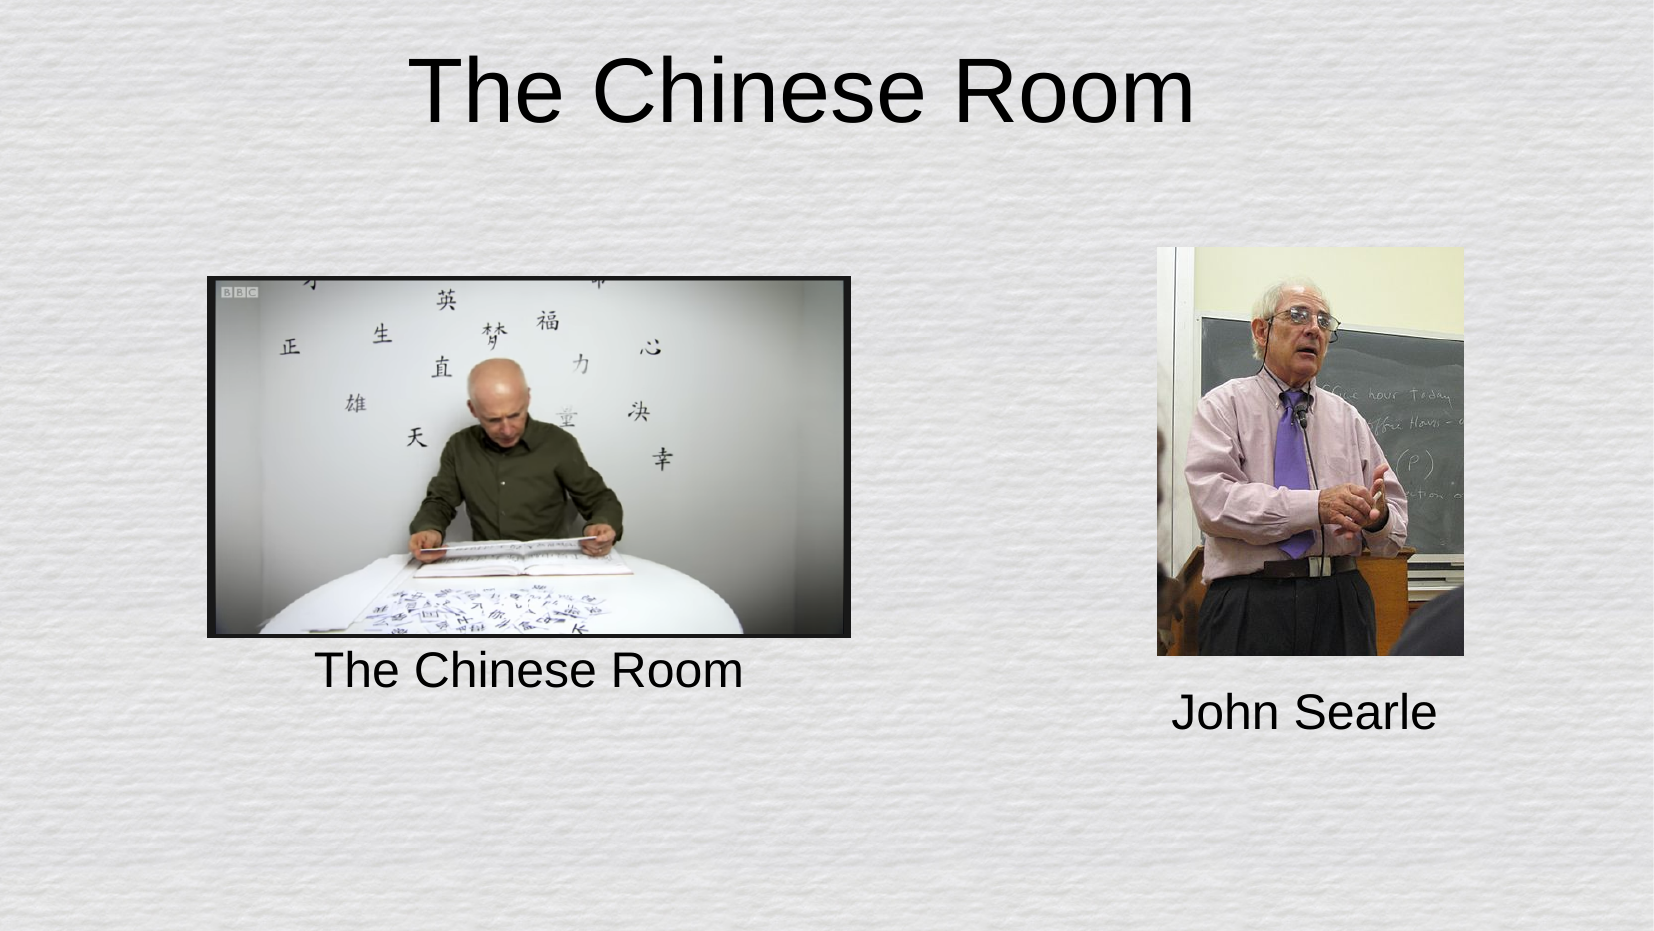

# The Chinese Room
The Chinese Room
John Searle